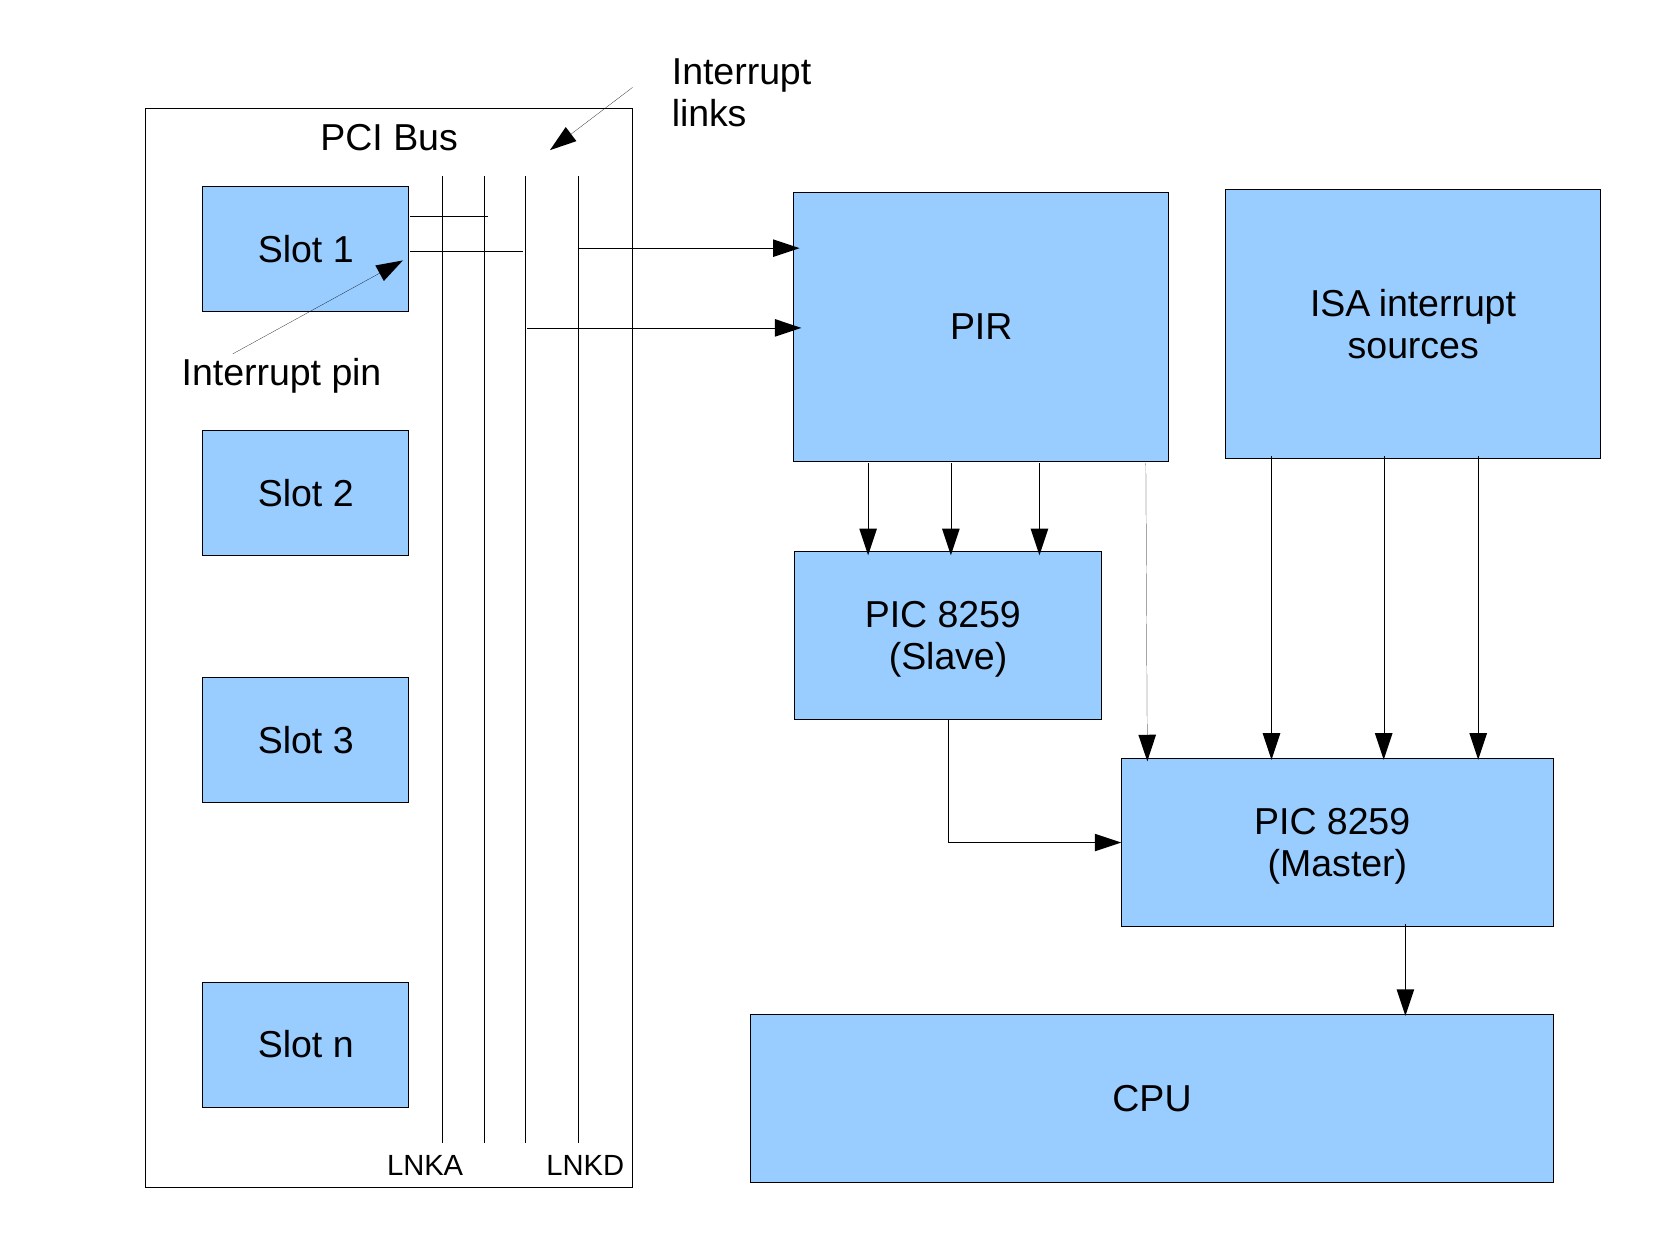

Interrupt links
PCI Bus
Slot 1
ISA interrupt
sources
PIR
Interrupt pin
Slot 2
PIC 8259
(Slave)
Slot 3
PIC 8259
(Master)
Slot n
CPU
LNKA
LNKD